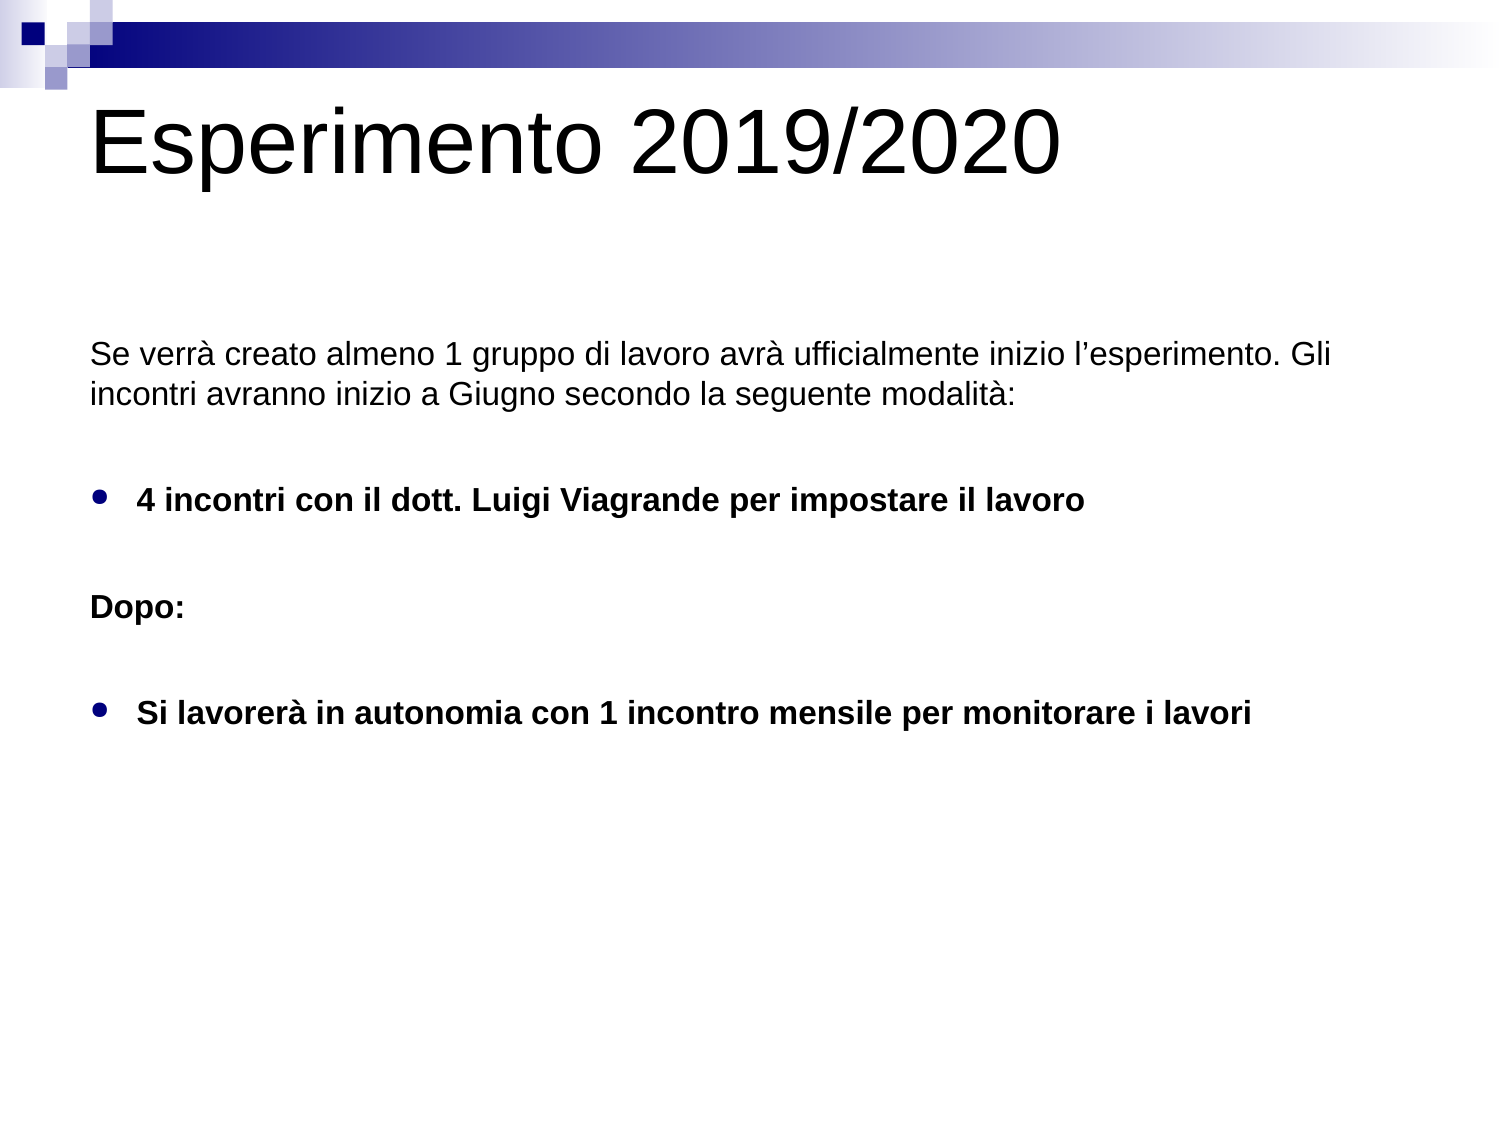

# Esperimento 2019/2020
Se verrà creato almeno 1 gruppo di lavoro avrà ufficialmente inizio l’esperimento. Gli incontri avranno inizio a Giugno secondo la seguente modalità:
4 incontri con il dott. Luigi Viagrande per impostare il lavoro
Dopo:
Si lavorerà in autonomia con 1 incontro mensile per monitorare i lavori